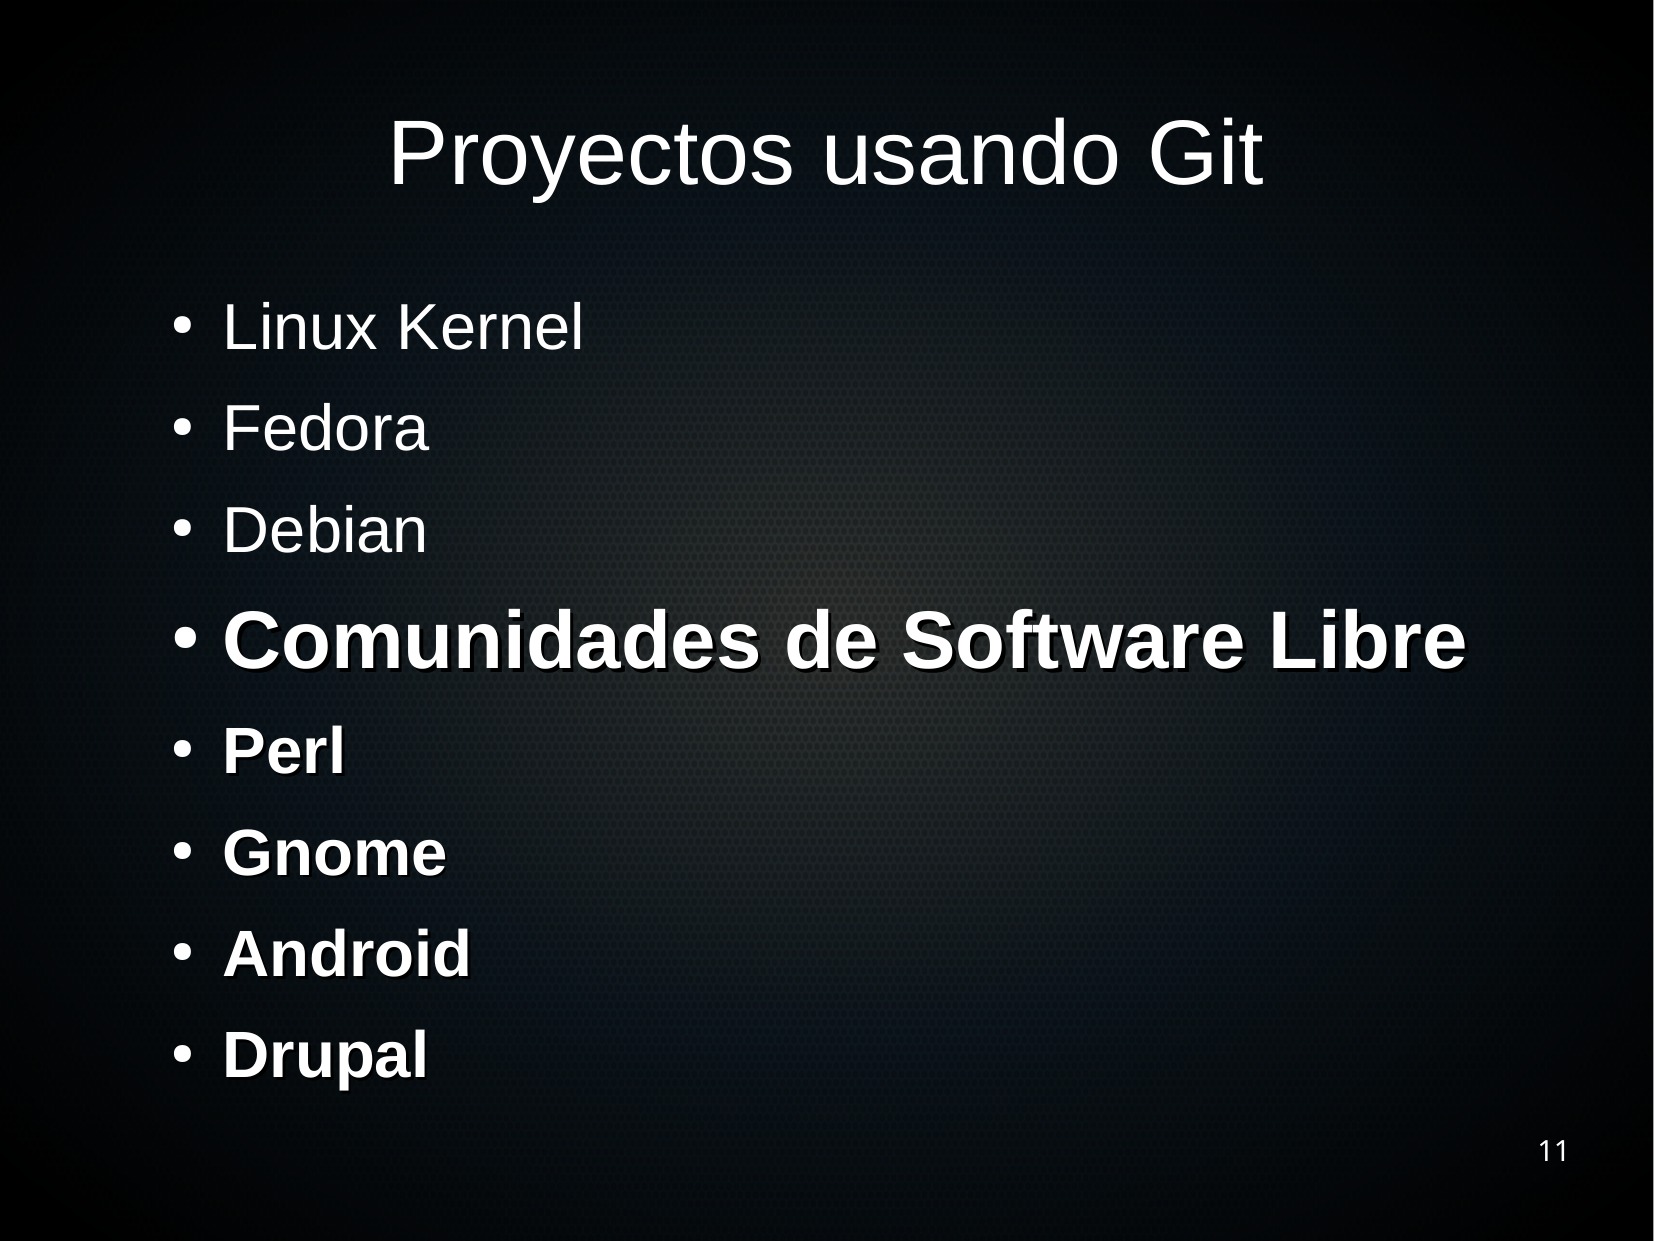

# Proyectos usando Git
Linux Kernel
Fedora
Debian
Comunidades de Software Libre
Perl
Gnome
Android
Drupal
11